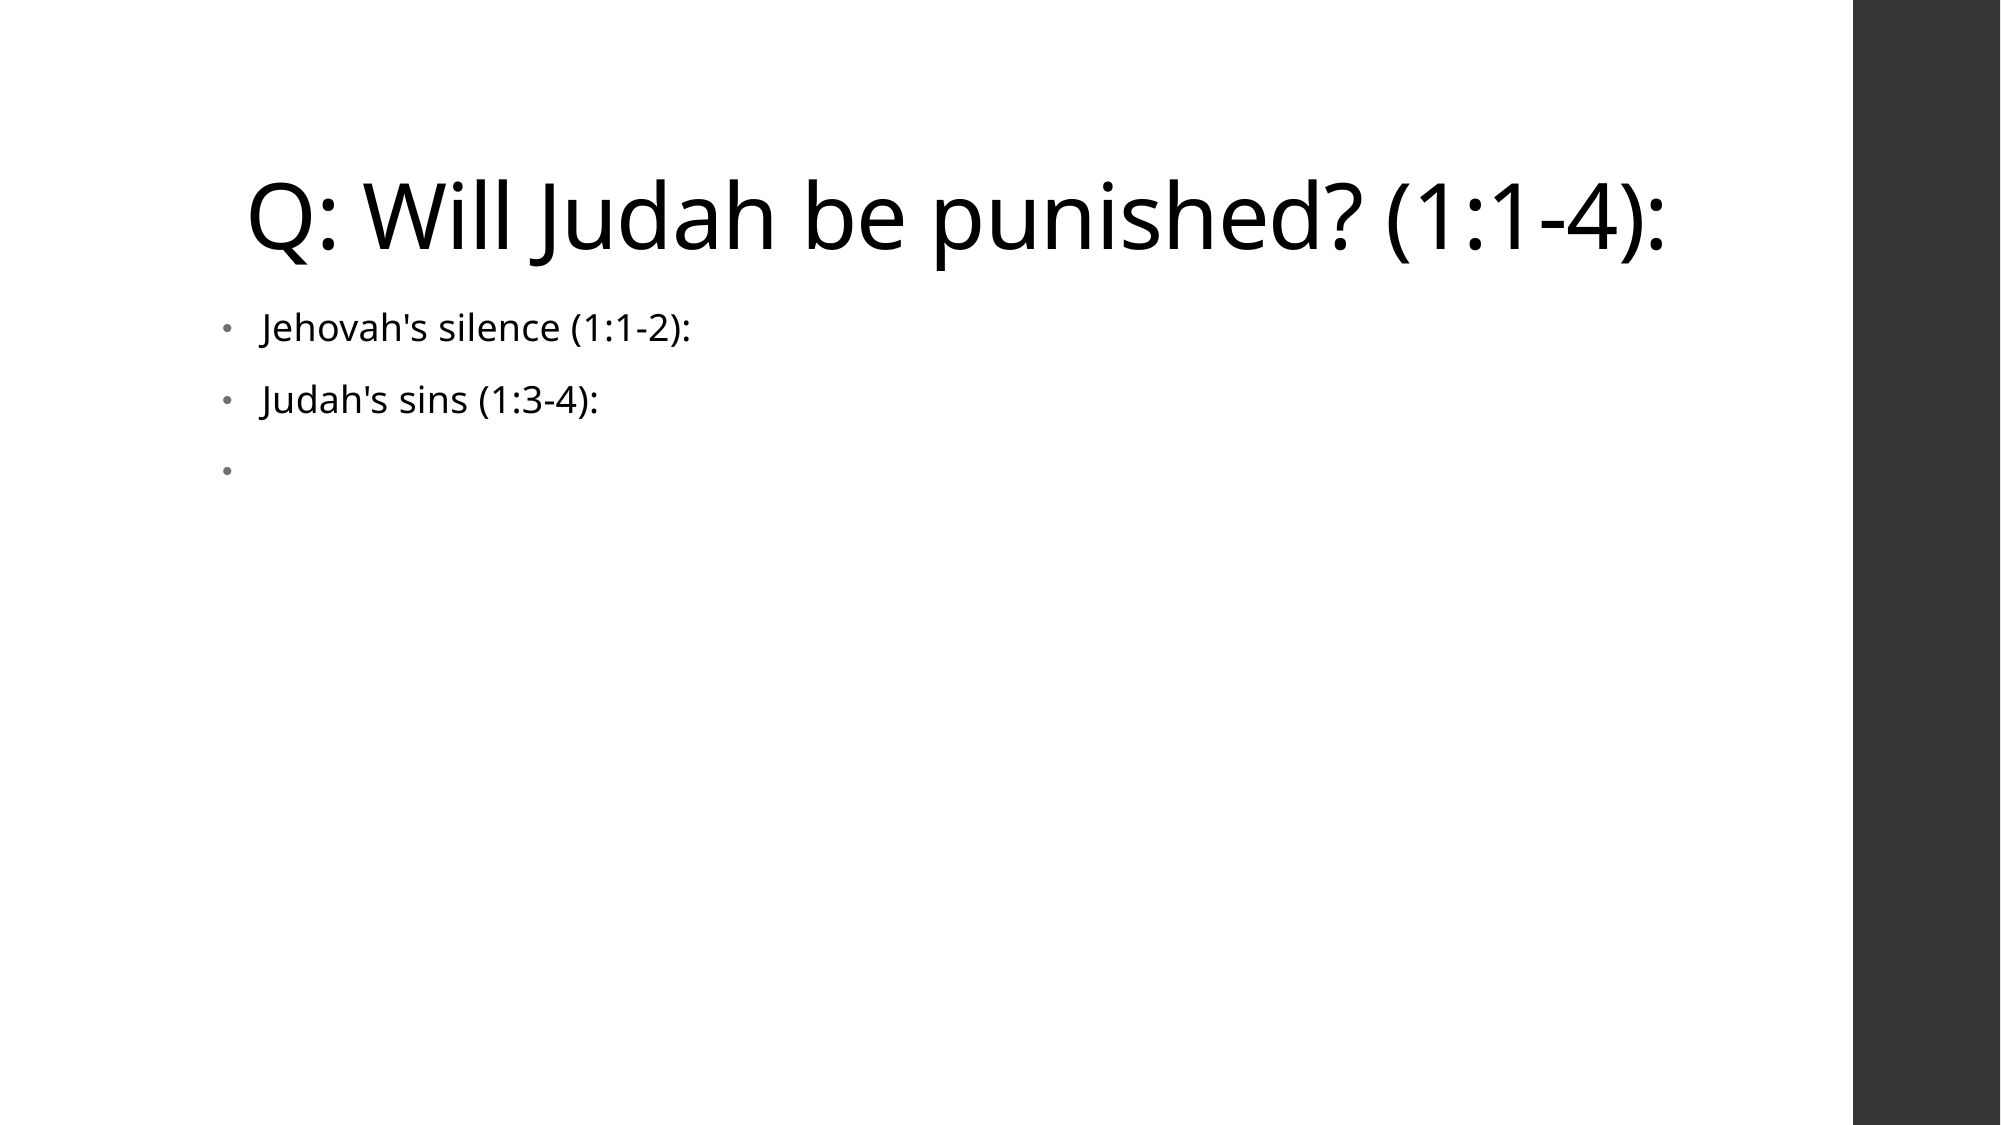

# Q: Will Judah be punished? (1:1-4):
 Jehovah's silence (1:1-2):
 Judah's sins (1:3-4):